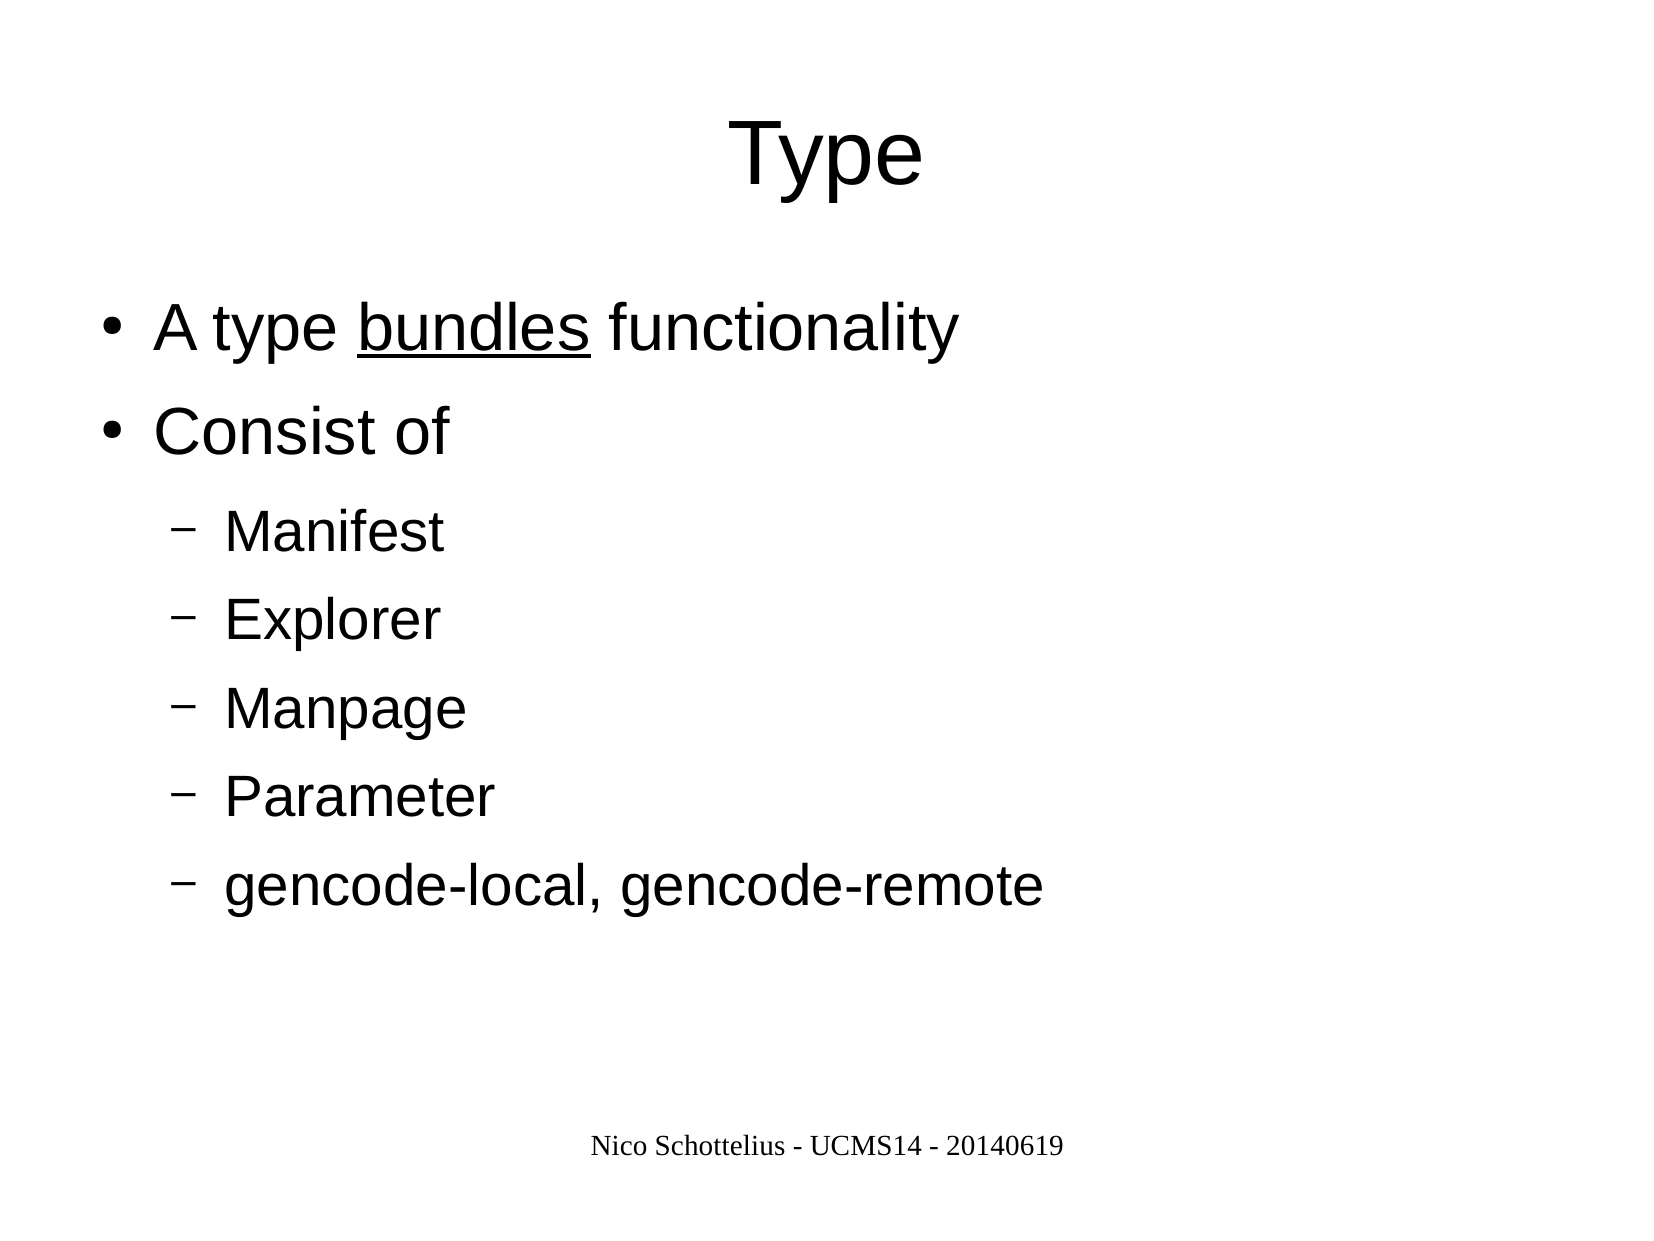

# Type
A type bundles functionality
Consist of
Manifest
Explorer
Manpage
Parameter
gencode-local, gencode-remote
Nico Schottelius - UCMS14 - 20140619